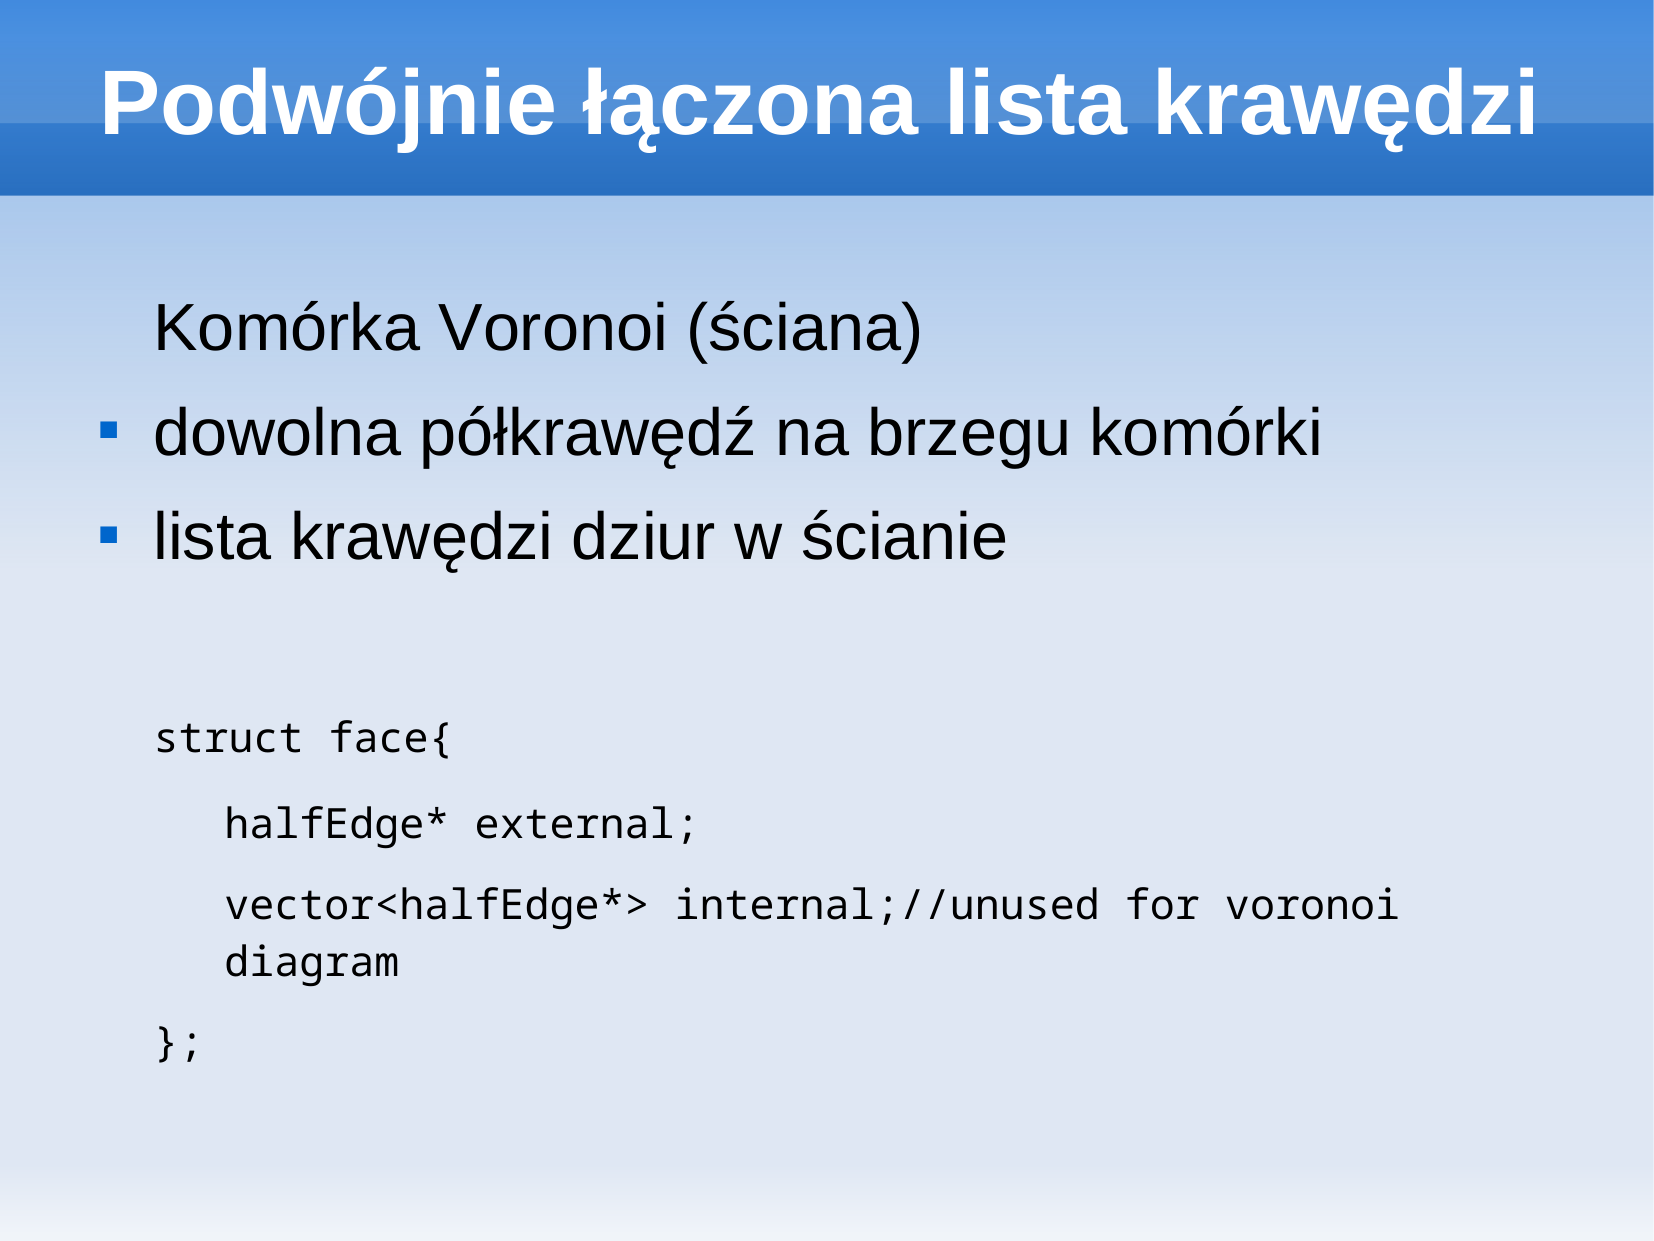

# Podwójnie łączona lista krawędzi
Komórka Voronoi (ściana)
dowolna półkrawędź na brzegu komórki
lista krawędzi dziur w ścianie
struct face{
halfEdge* external;
vector<halfEdge*> internal;//unused for voronoi diagram
};